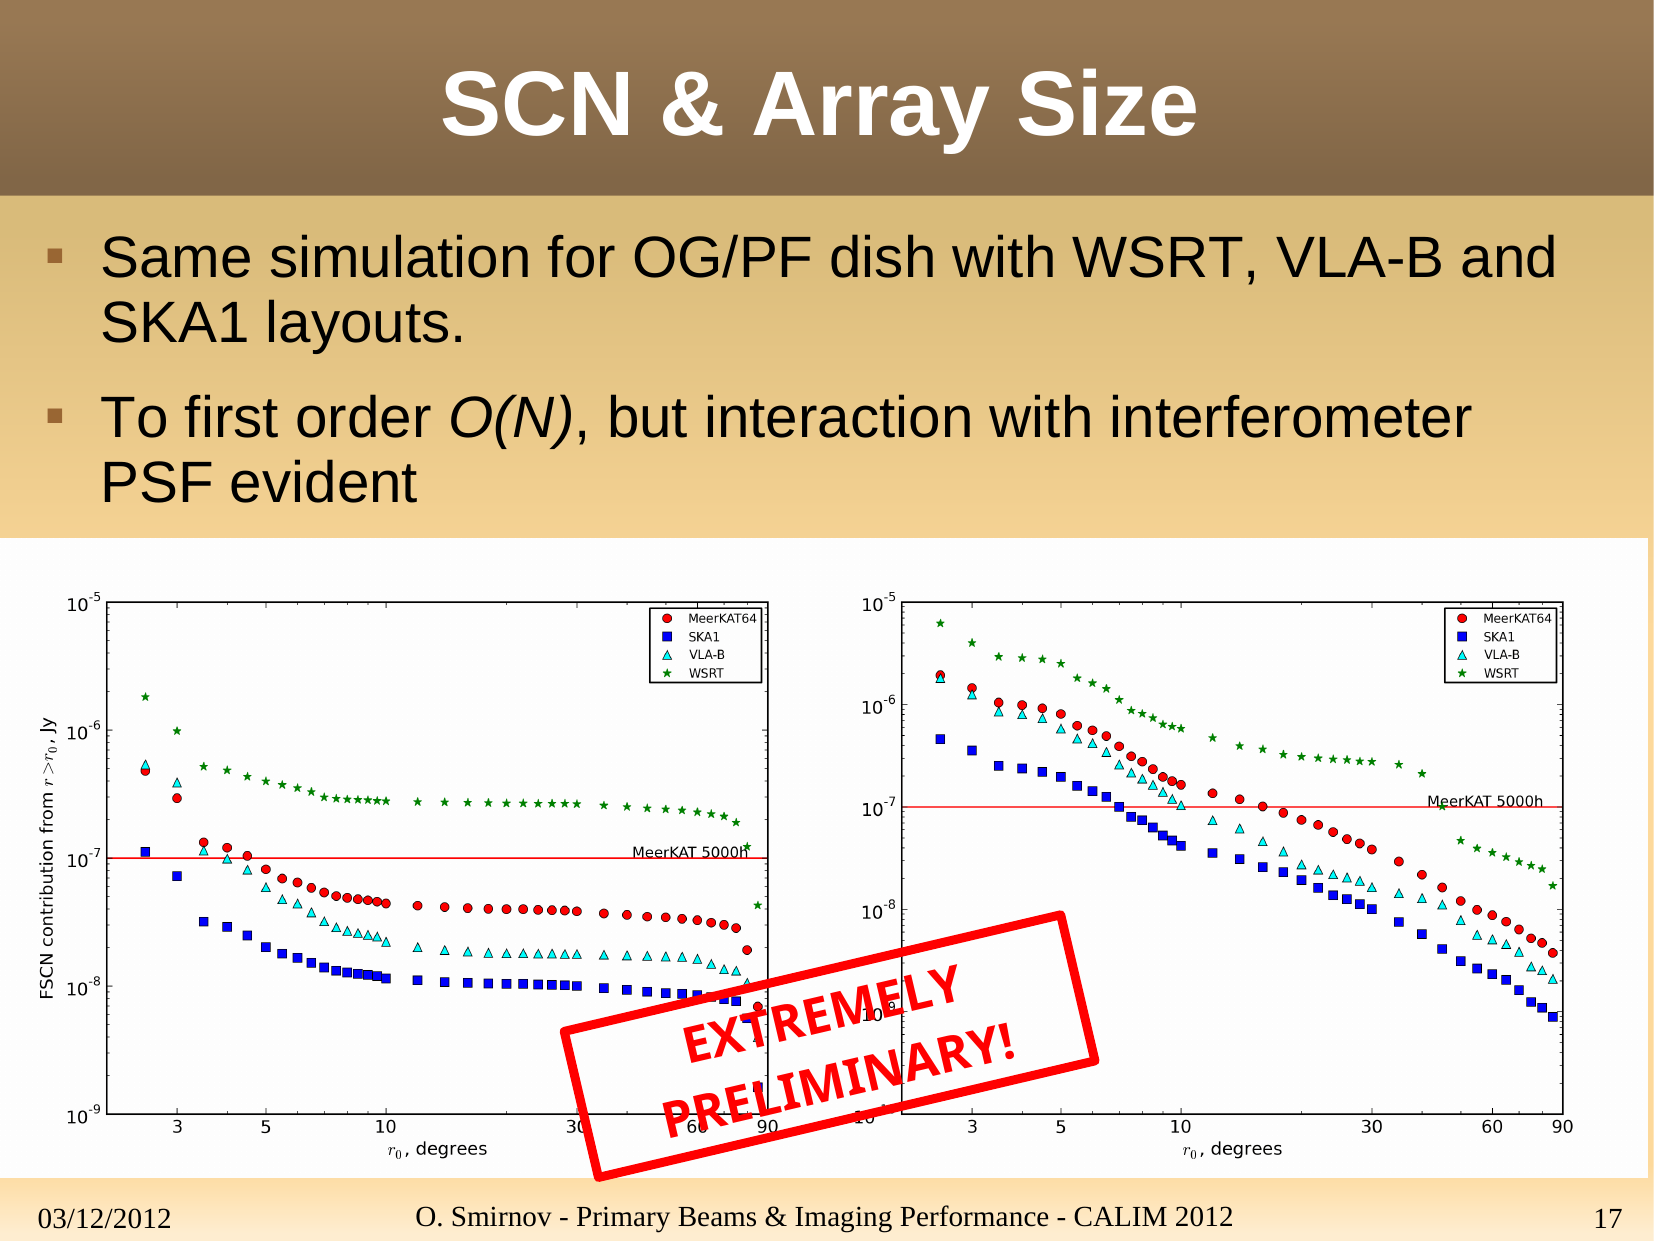

# SCN & Array Size
Same simulation for OG/PF dish with WSRT, VLA-B and SKA1 layouts.
To first order O(N), but interaction with interferometer PSF evident
EXTREMELY
PRELIMINARY!
O. Smirnov - Primary Beams & Imaging Performance - CALIM 2012
03/12/2012
17